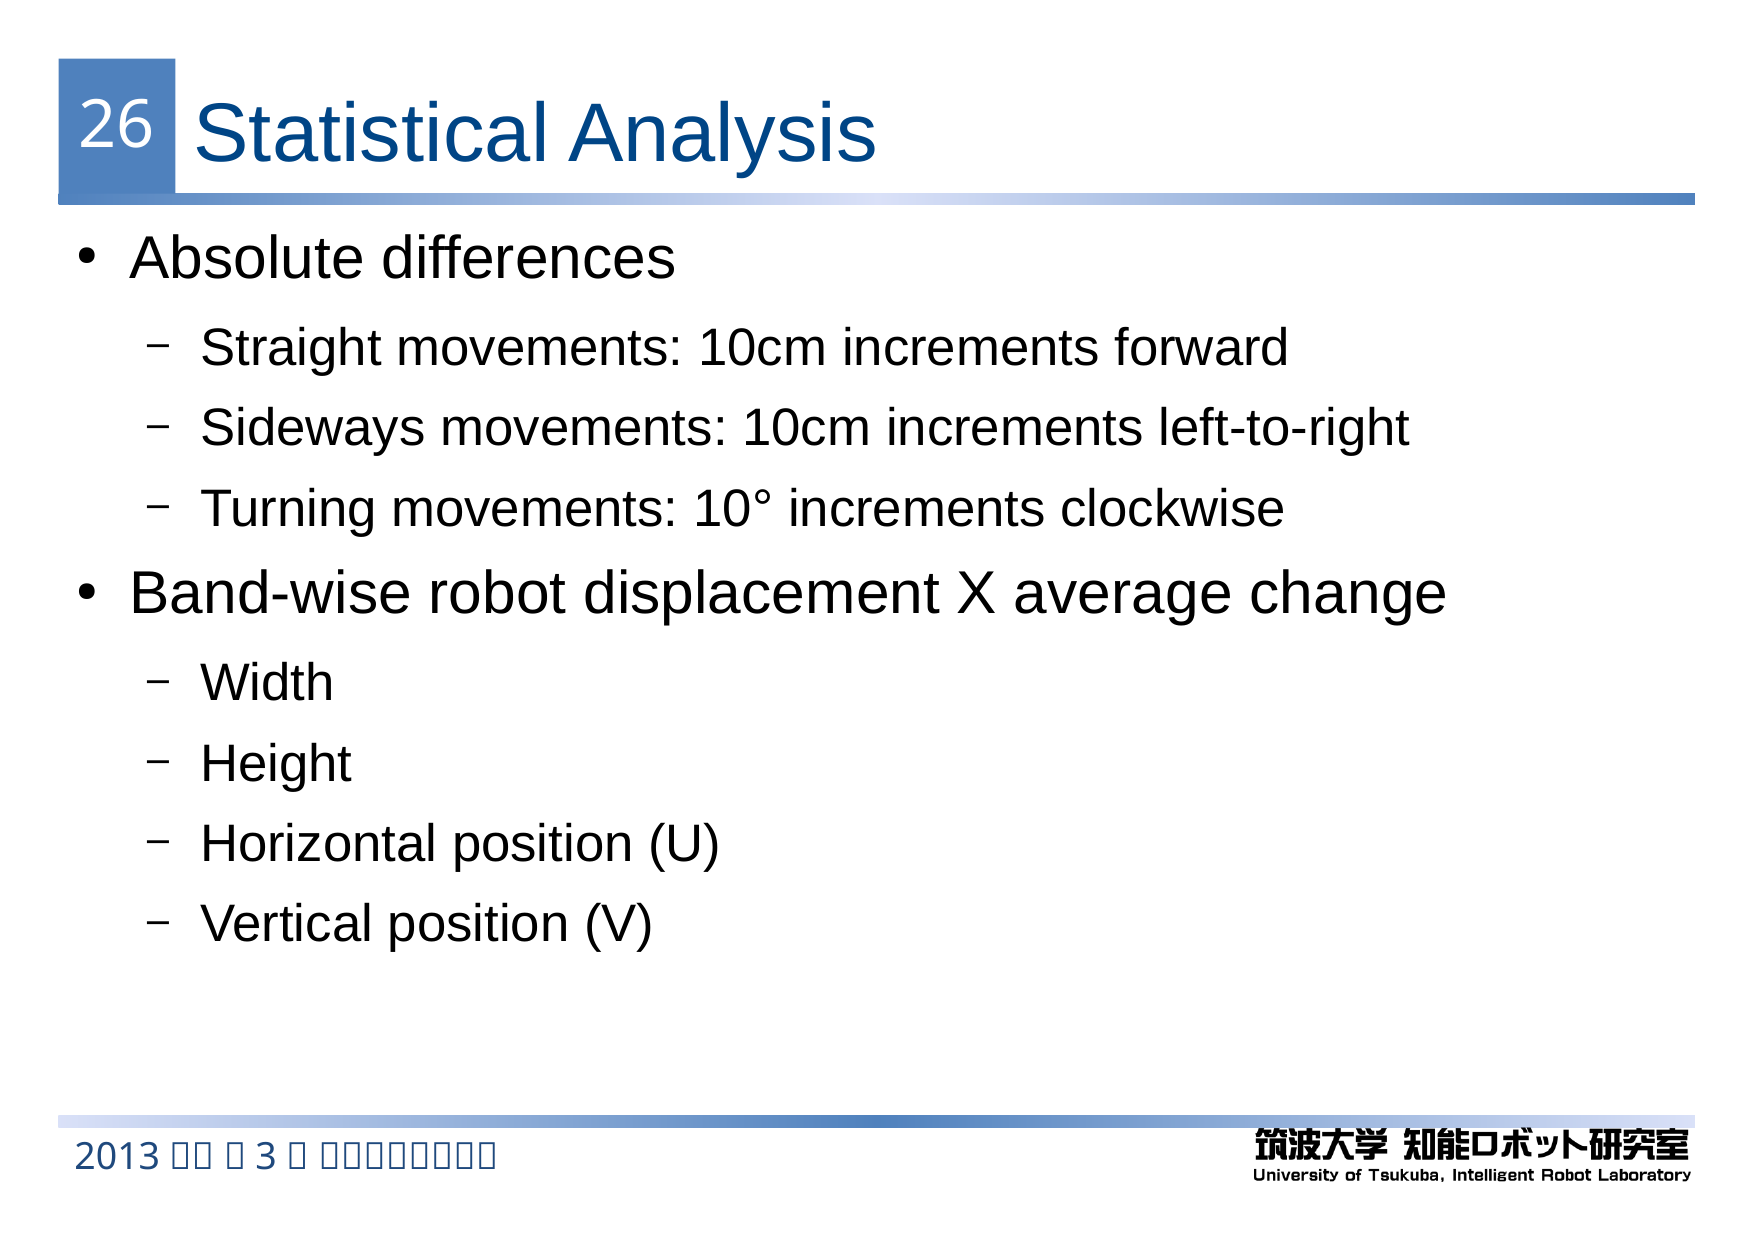

# Statistical Analysis
Absolute differences
Straight movements: 10cm increments forward
Sideways movements: 10cm increments left-to-right
Turning movements: 10° increments clockwise
Band-wise robot displacement X average change
Width
Height
Horizontal position (U)
Vertical position (V)